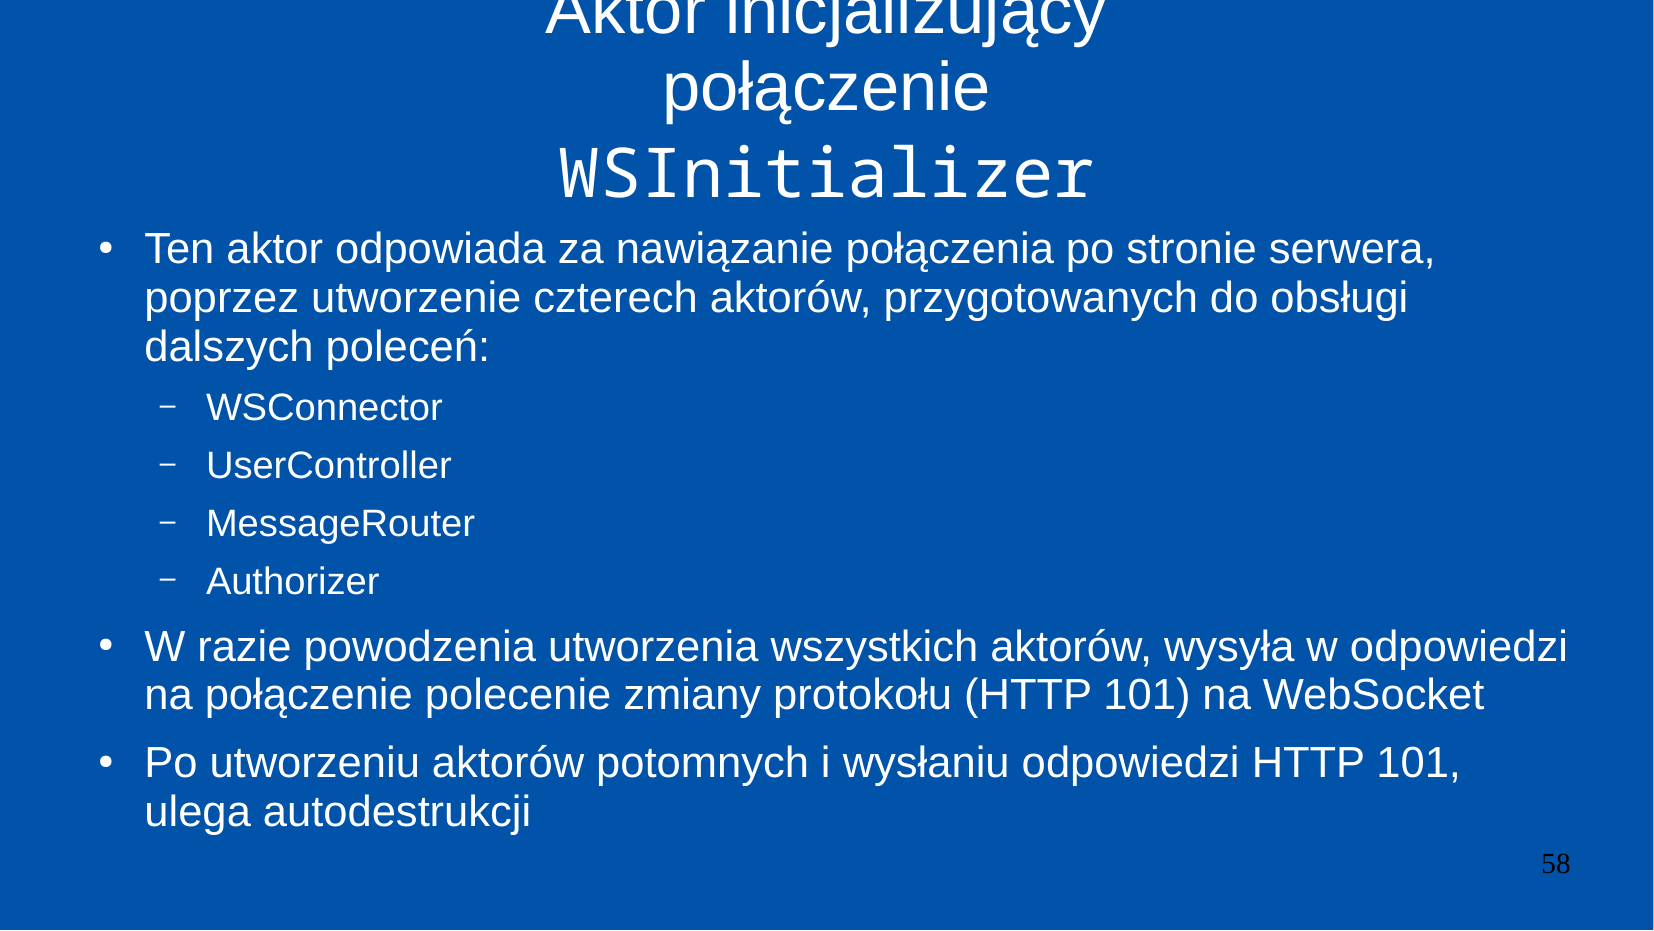

# Aktor inicjalizujący połączenie WSInitializer
Ten aktor odpowiada za nawiązanie połączenia po stronie serwera, poprzez utworzenie czterech aktorów, przygotowanych do obsługi dalszych poleceń:
WSConnector
UserController
MessageRouter
Authorizer
W razie powodzenia utworzenia wszystkich aktorów, wysyła w odpowiedzi na połączenie polecenie zmiany protokołu (HTTP 101) na WebSocket
Po utworzeniu aktorów potomnych i wysłaniu odpowiedzi HTTP 101, ulega autodestrukcji
58